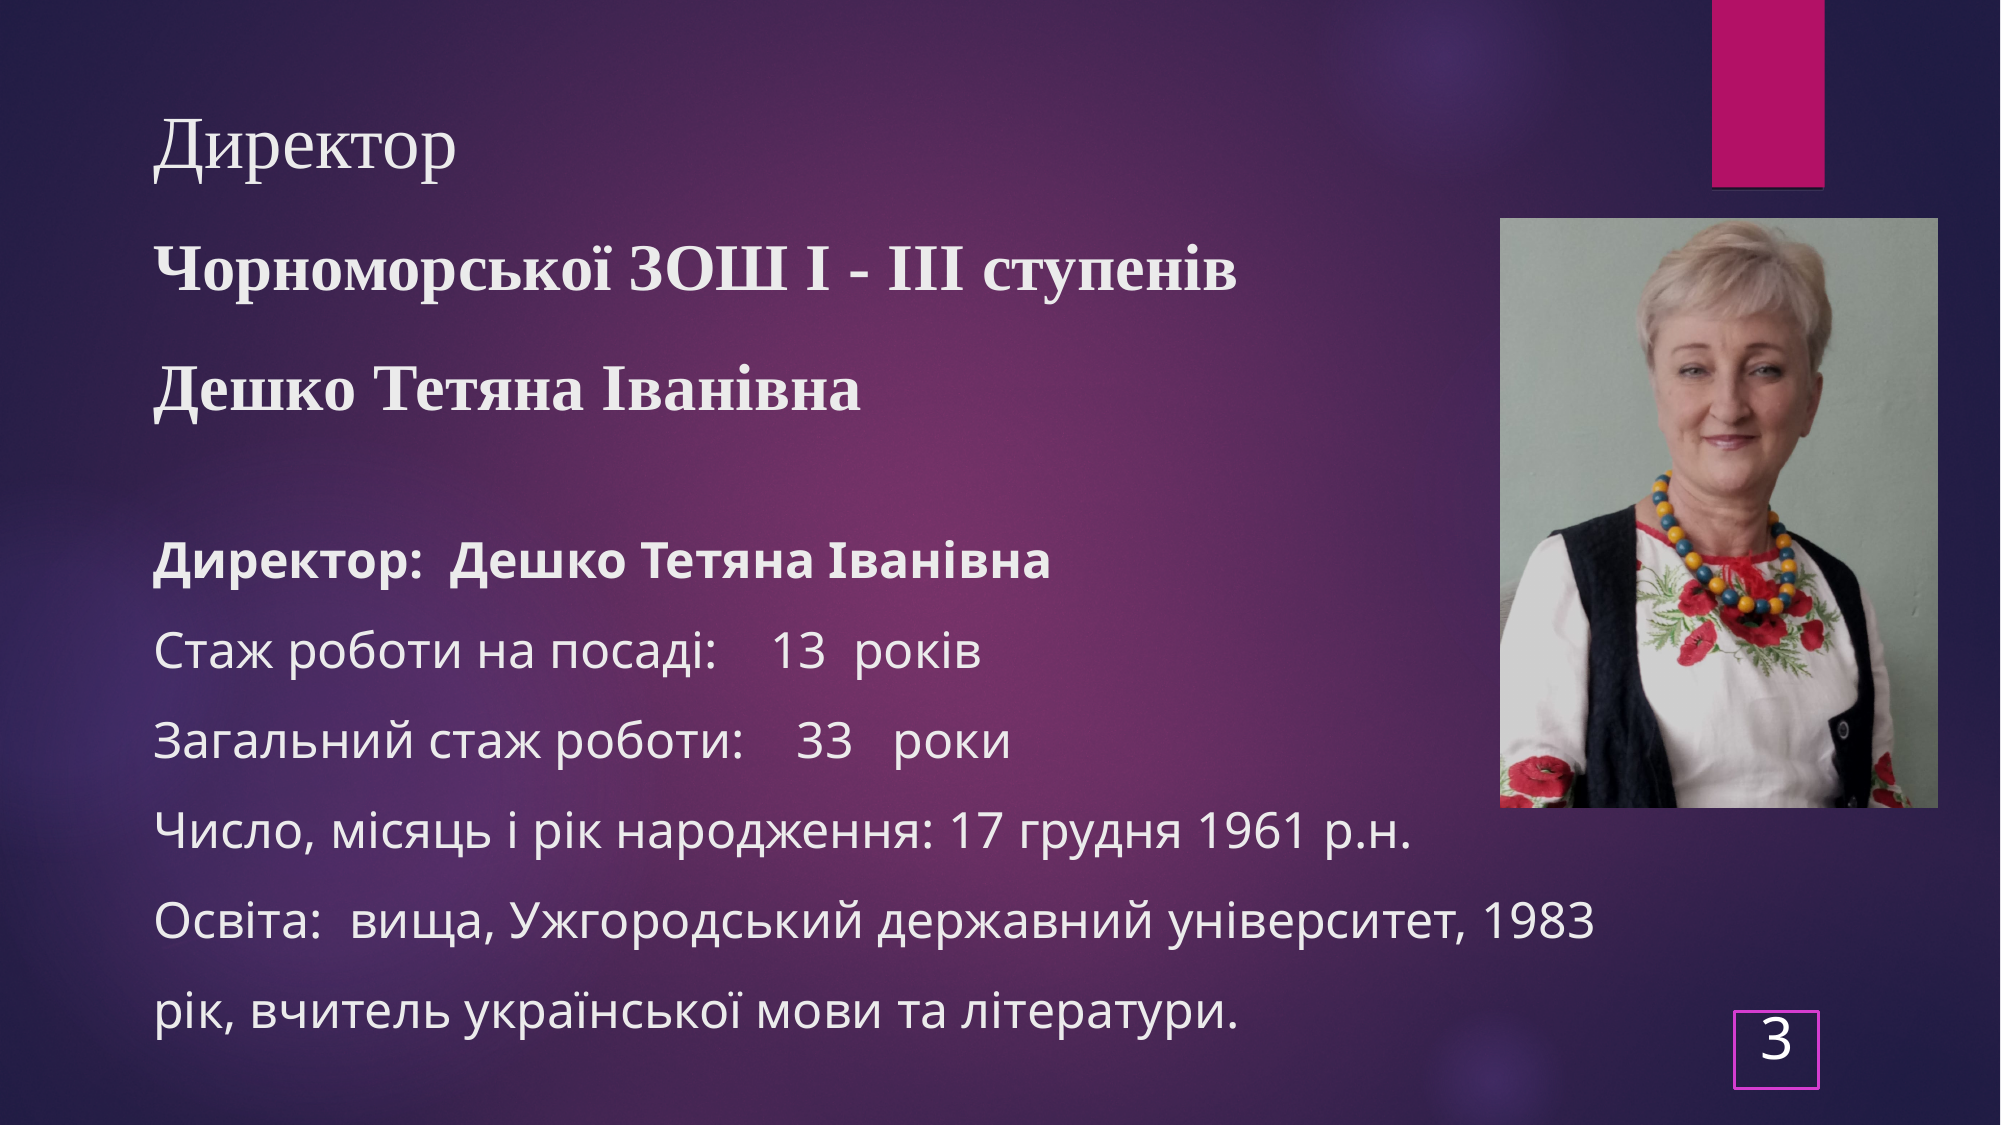

# Директор Чорноморської ЗОШ І - ІІІ ступенів Дешко Тетяна Іванівна Директор:  Дешко Тетяна Іванівна Стаж роботи на посаді:    13  років Загальний стаж роботи:    33   роки Число, місяць і рік народження: 17 грудня 1961 р.н. Освіта:  вища, Ужгородський державний університет, 1983  рік, вчитель української мови та літератури.